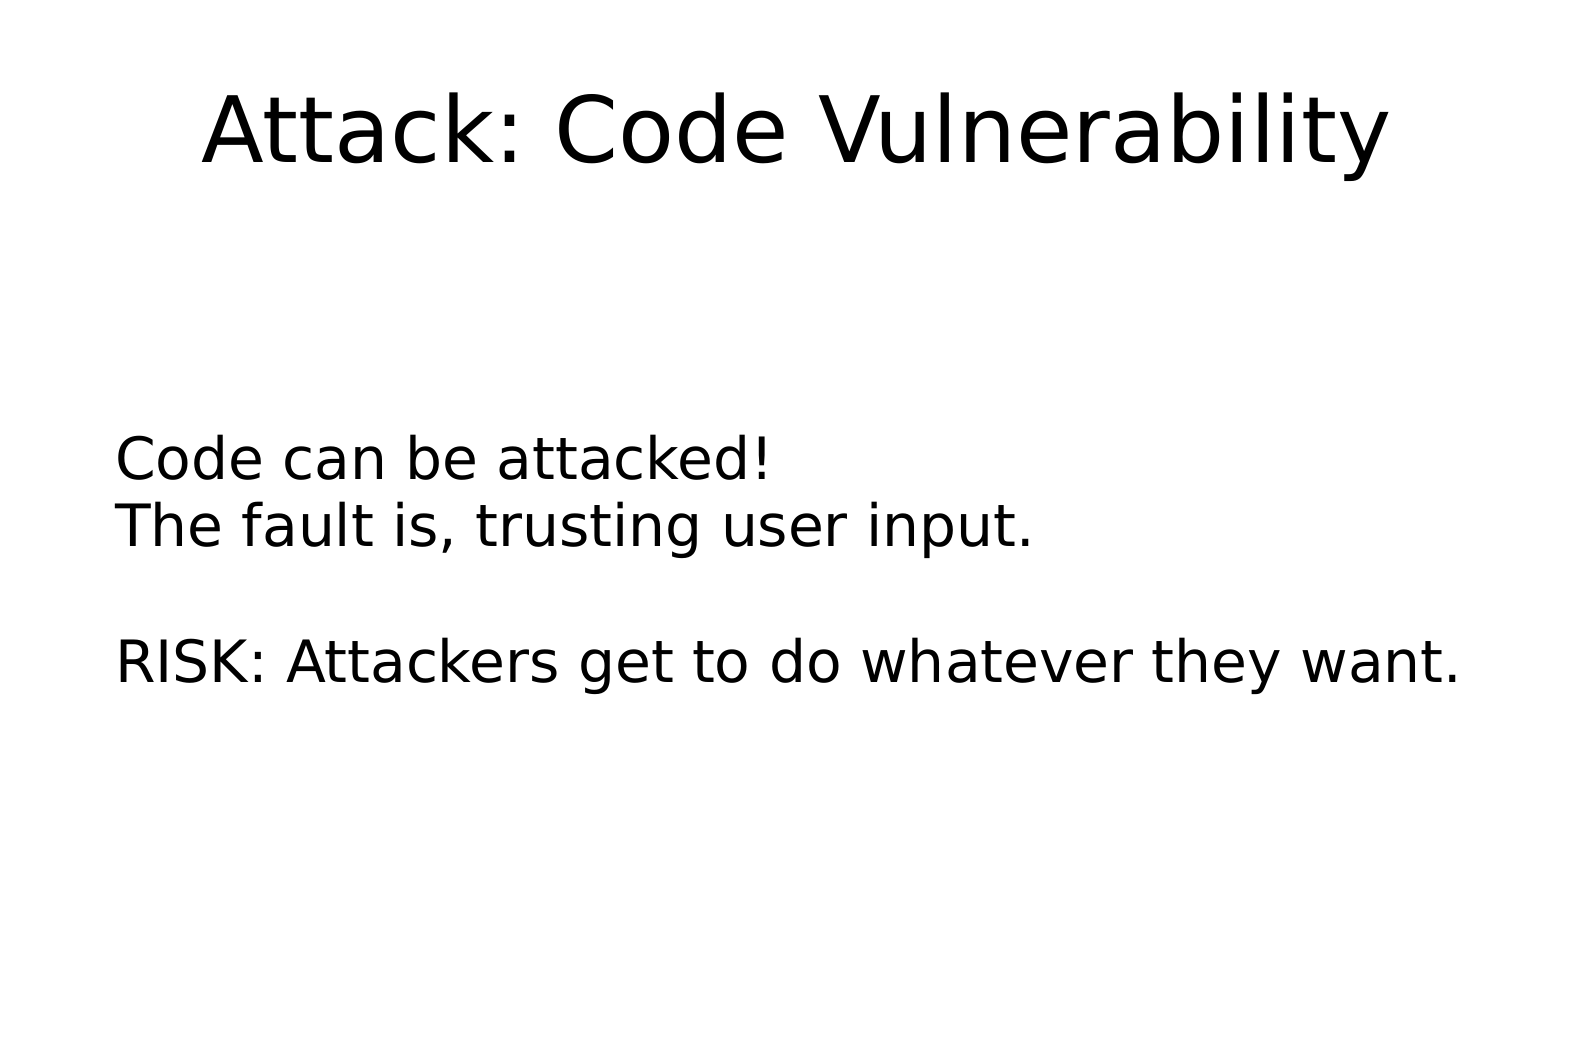

# Attack: Code Vulnerability
Code can be attacked!
The fault is, trusting user input.
RISK: Attackers get to do whatever they want.